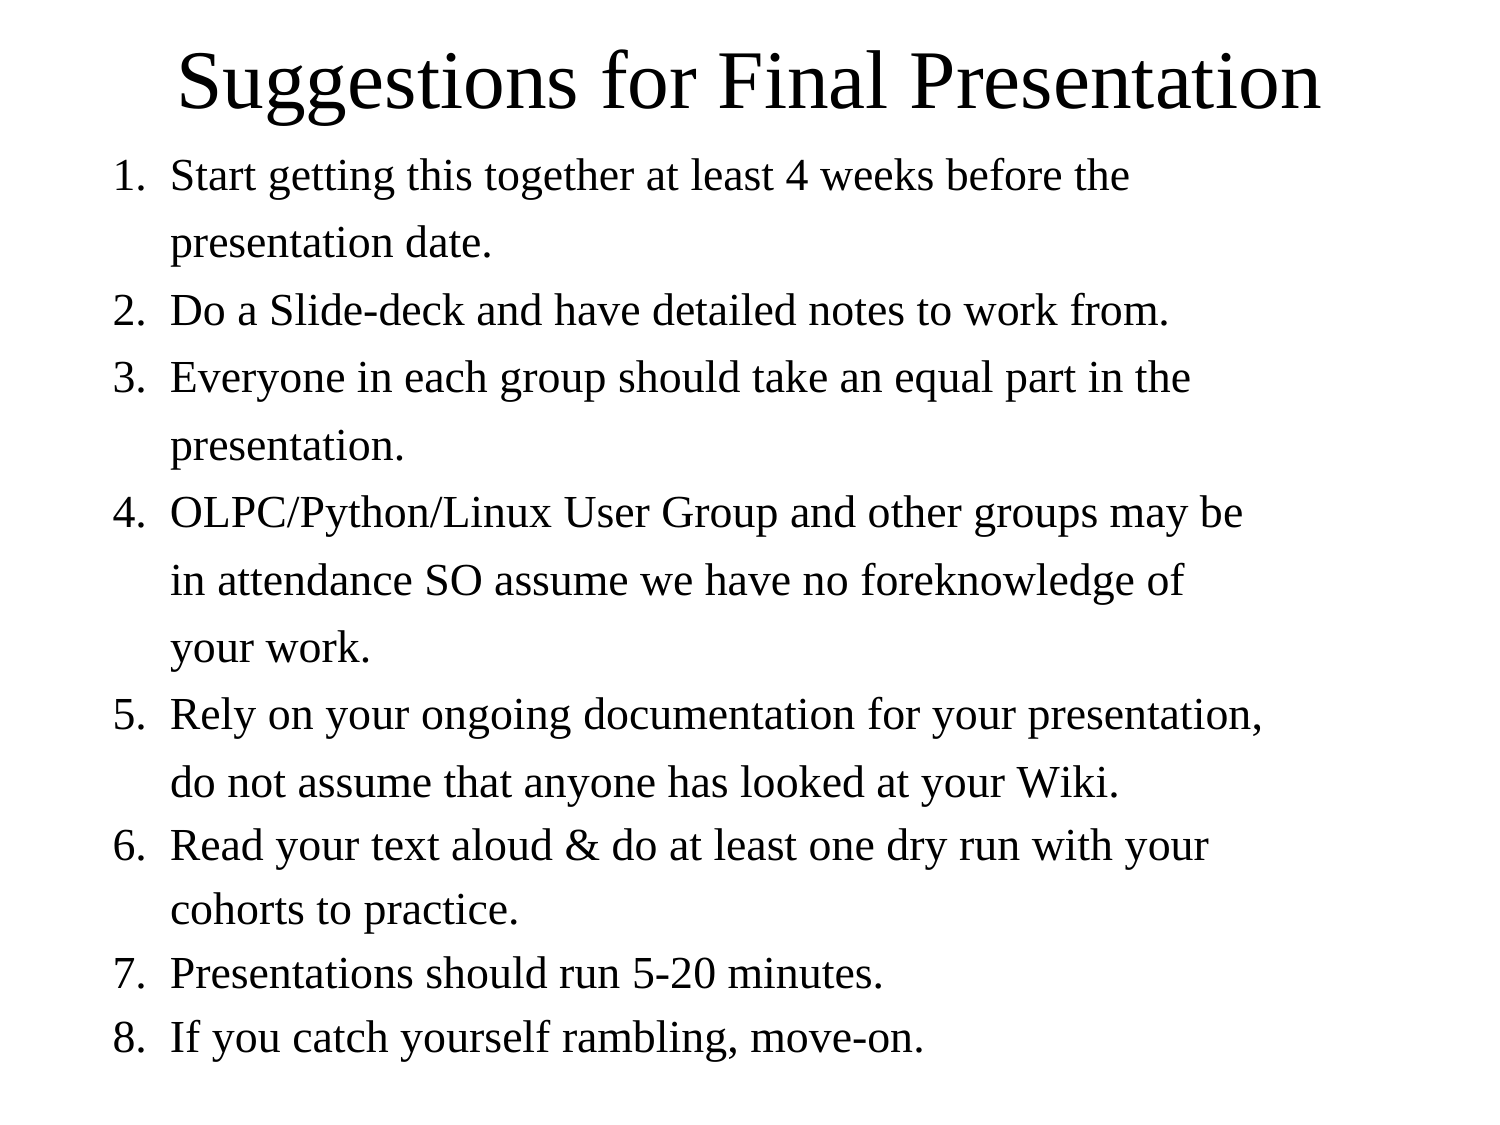

# Suggestions for Final Presentation
1. Start getting this together at least 4 weeks before the
 presentation date.
2. Do a Slide-deck and have detailed notes to work from.
3. Everyone in each group should take an equal part in the
 presentation.
4. OLPC/Python/Linux User Group and other groups may be
 in attendance SO assume we have no foreknowledge of
 your work.
5. Rely on your ongoing documentation for your presentation,
 do not assume that anyone has looked at your Wiki.
6. Read your text aloud & do at least one dry run with your
 cohorts to practice.
7. Presentations should run 5-20 minutes.
8. If you catch yourself rambling, move-on.